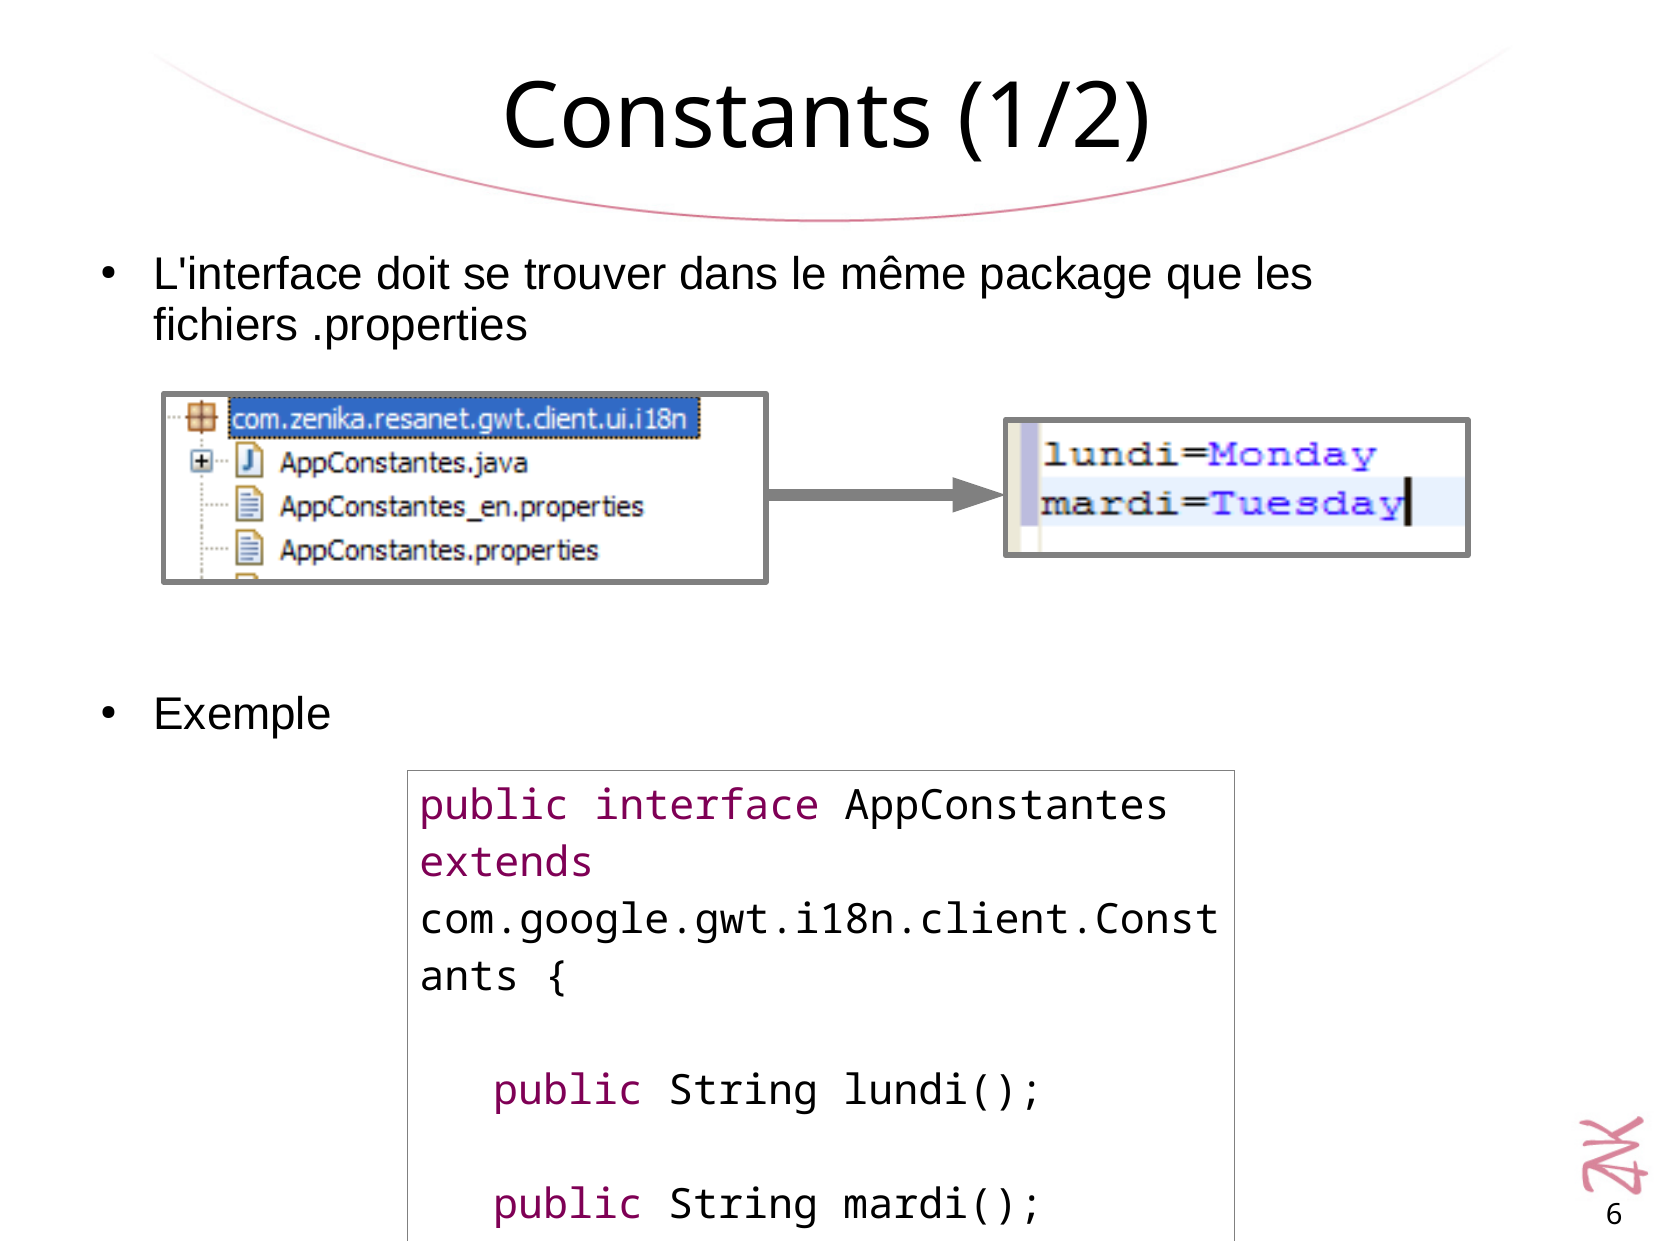

# Constants (1/2)
L'interface doit se trouver dans le même package que les fichiers .properties
Exemple
public interface AppConstantes extends com.google.gwt.i18n.client.Constants {
	public String lundi();
	public String mardi();
}
6